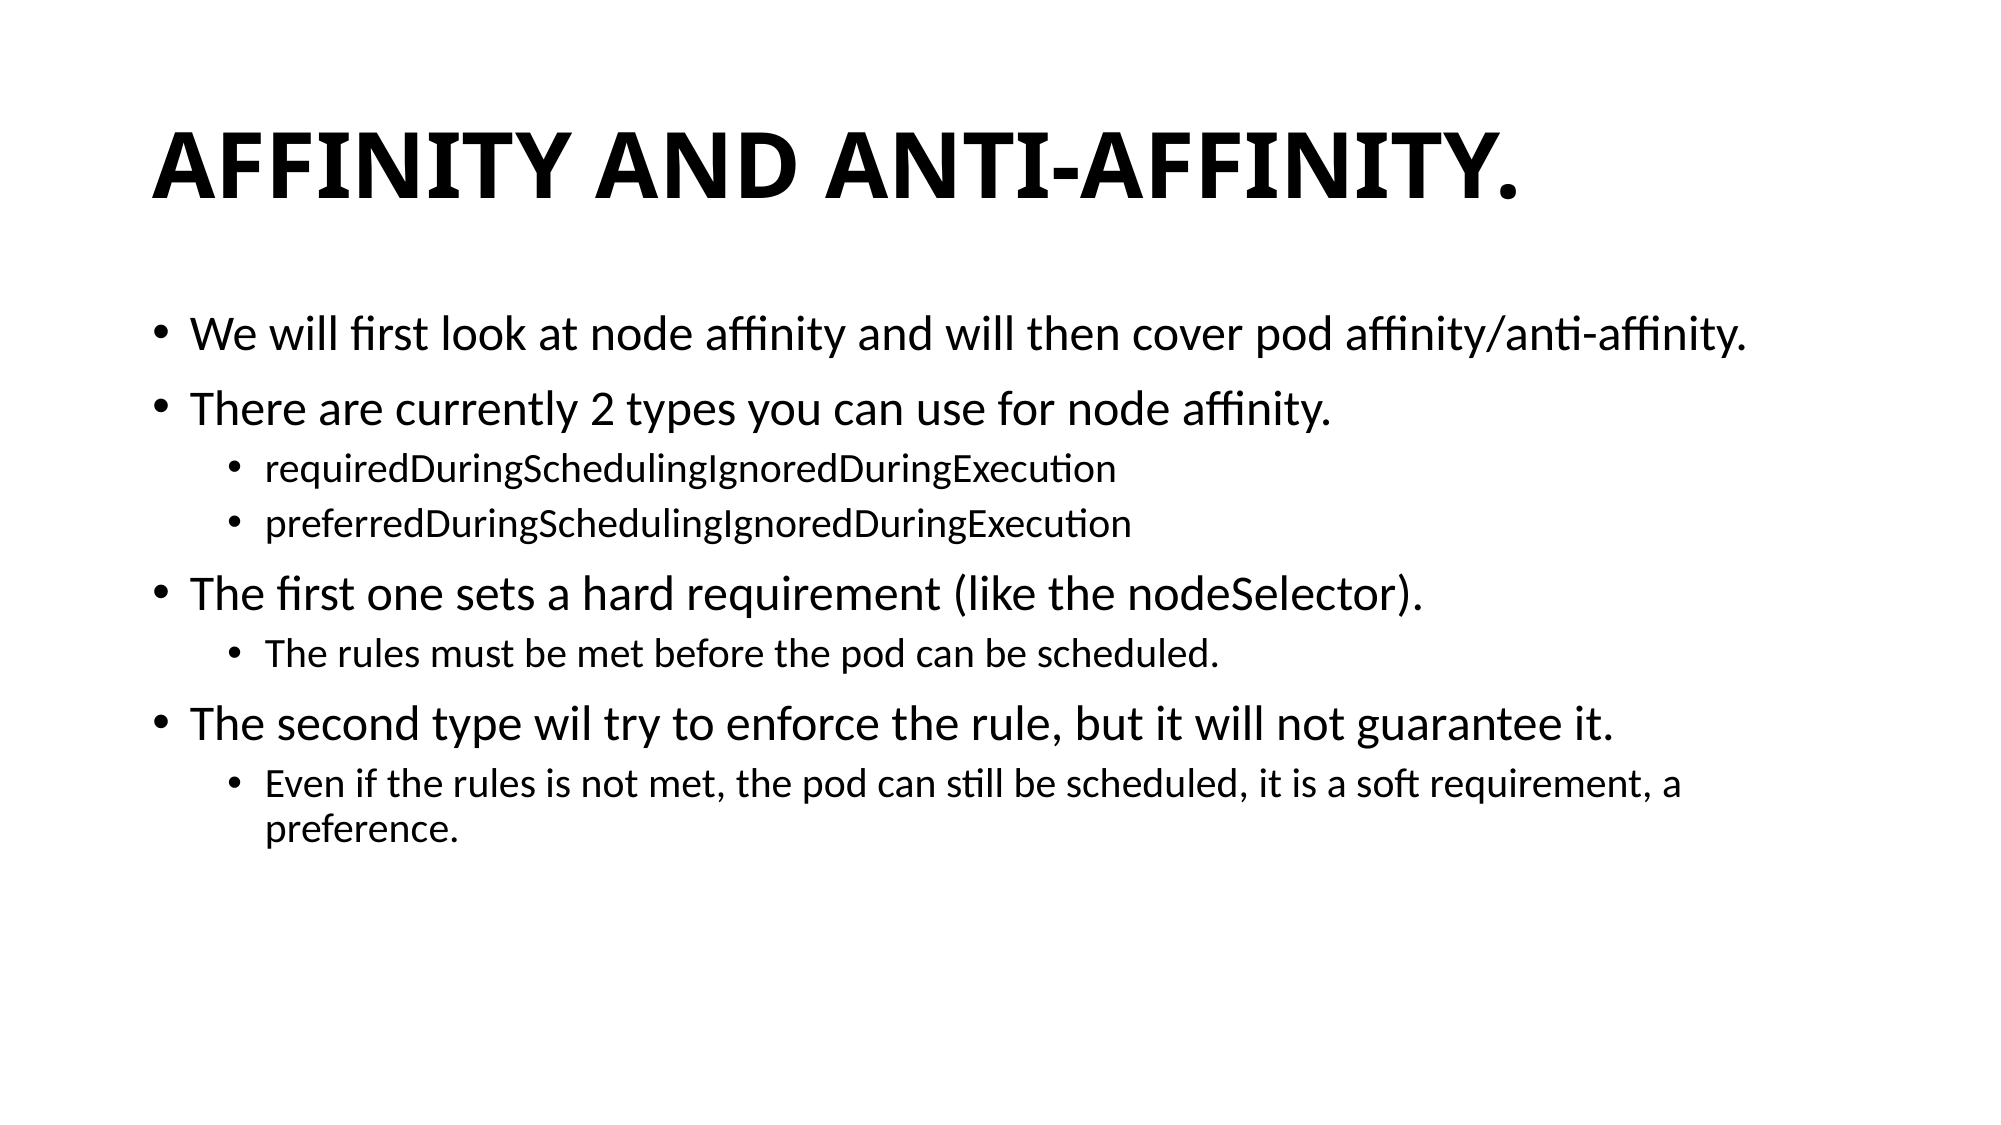

# AFFINITY AND ANTI-AFFINITY.
We will first look at node affinity and will then cover pod affinity/anti-affinity.
There are currently 2 types you can use for node affinity.
requiredDuringSchedulingIgnoredDuringExecution
preferredDuringSchedulingIgnoredDuringExecution
The first one sets a hard requirement (like the nodeSelector).
The rules must be met before the pod can be scheduled.
The second type wil try to enforce the rule, but it will not guarantee it.
Even if the rules is not met, the pod can still be scheduled, it is a soft requirement, a preference.